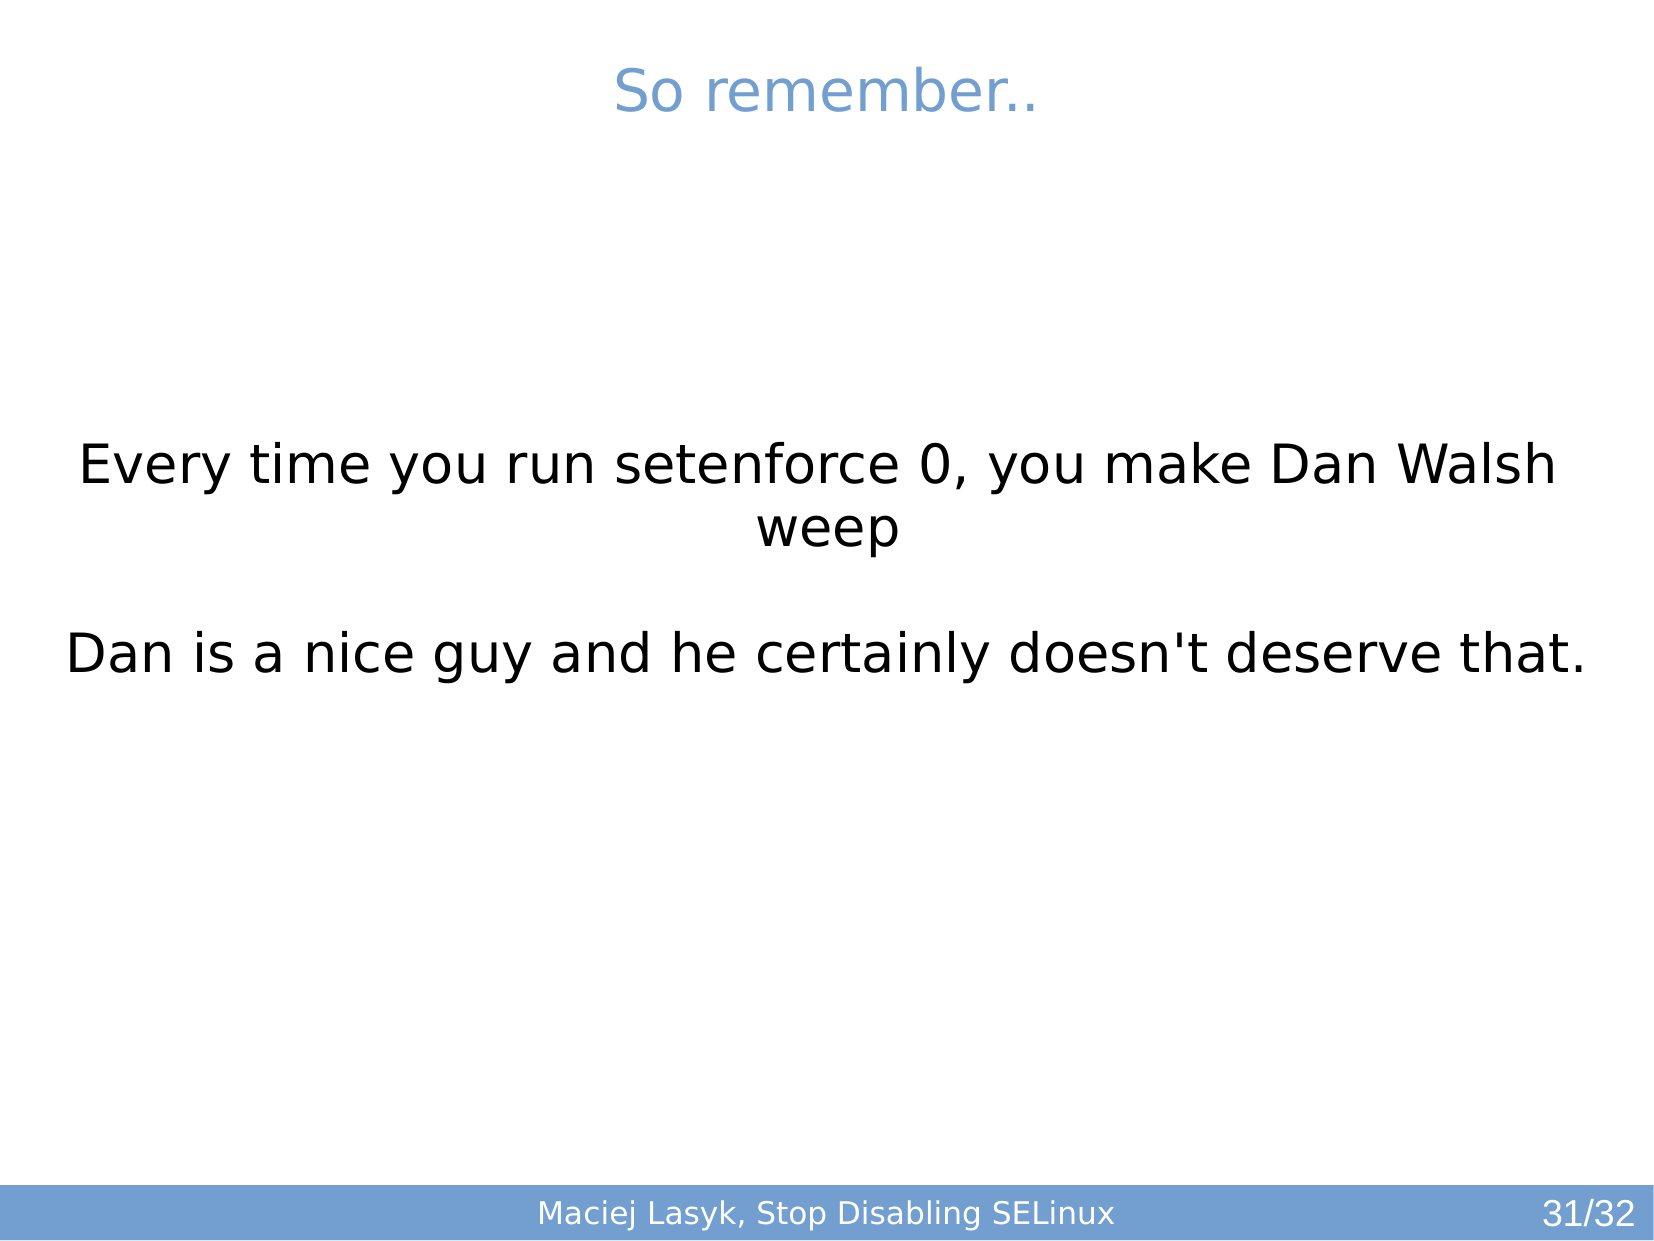

So remember..
Every time you run setenforce 0, you make Dan Walsh
weep
Dan is a nice guy and he certainly doesn't deserve that.
 31/32
Maciej Lasyk, High Availability Explained
Maciej Lasyk, Stop Disabling SELinux